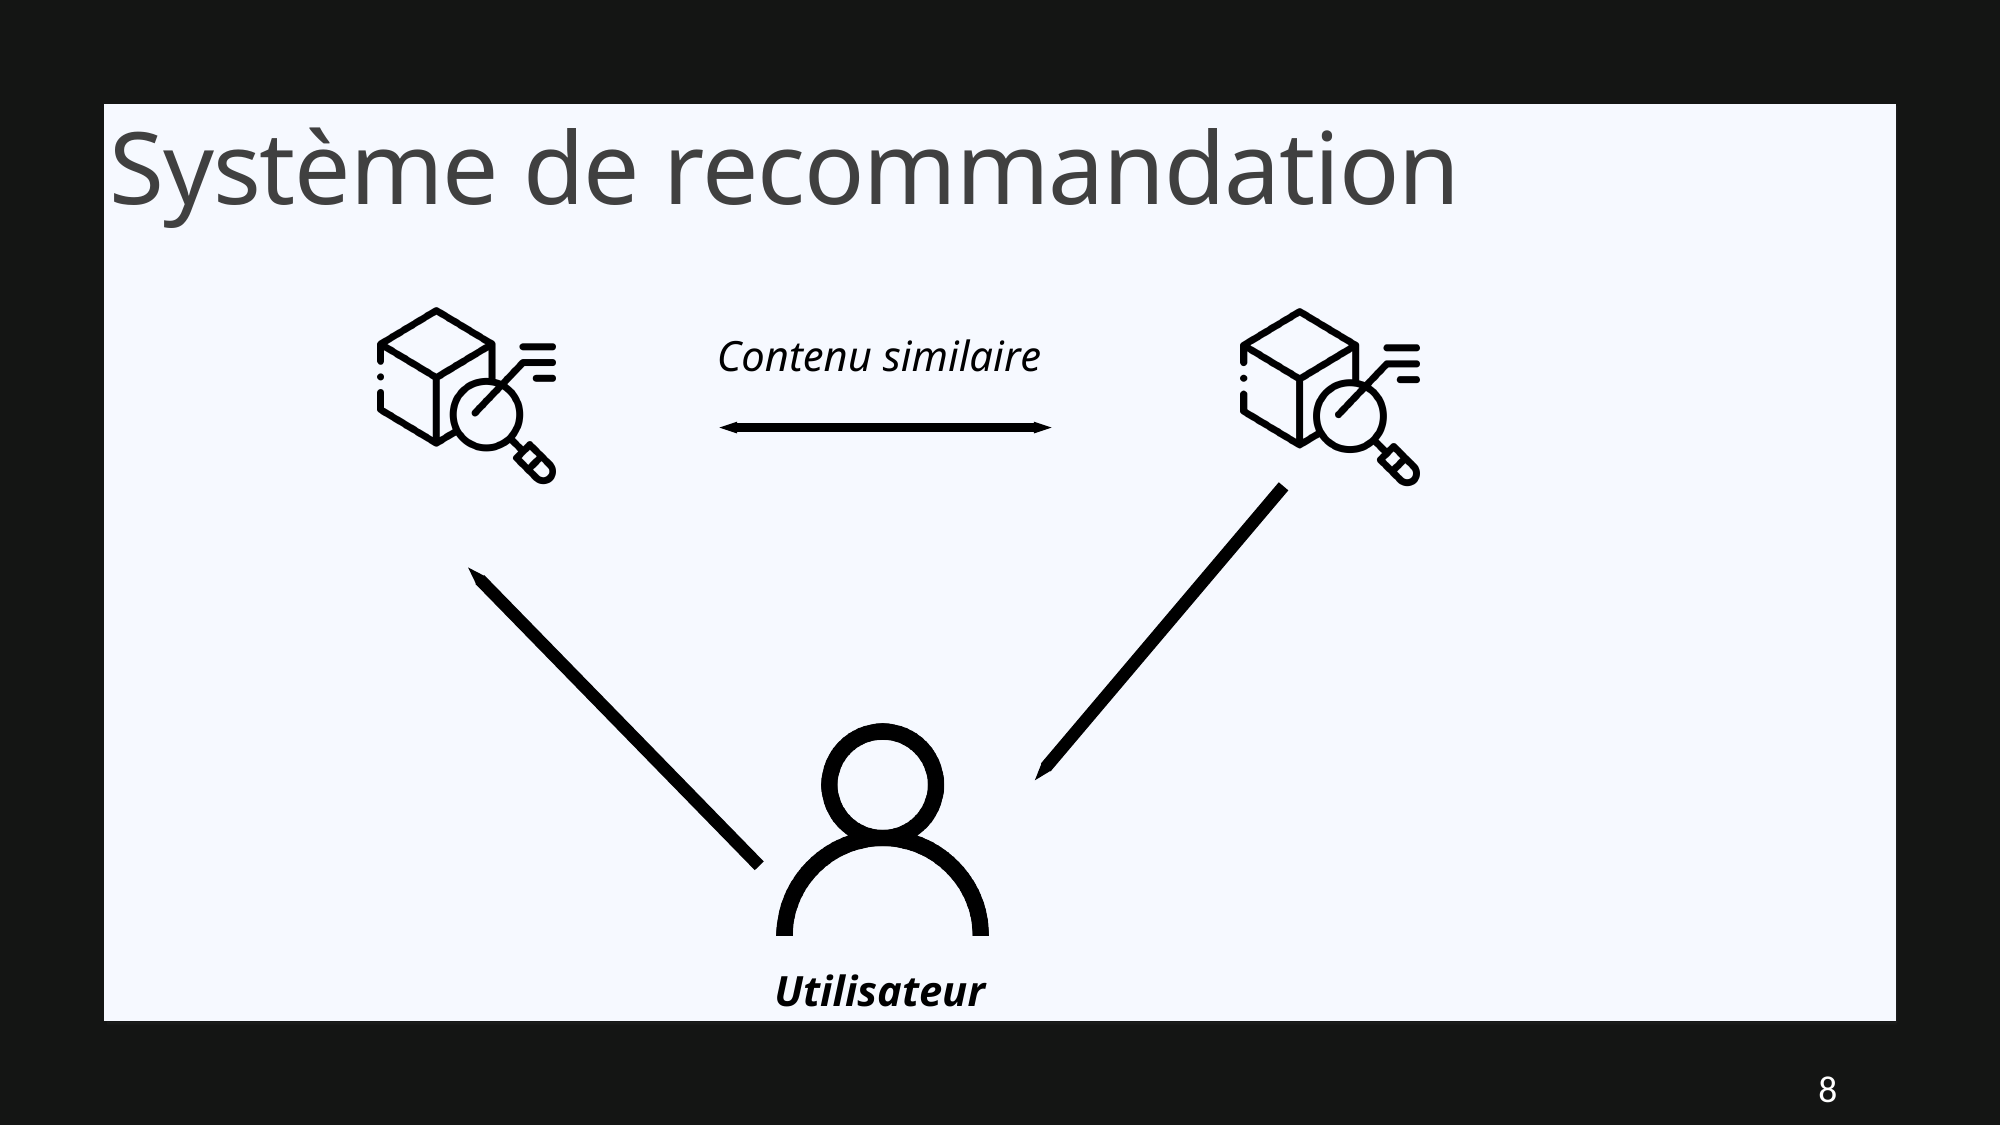

# Système de recommandation
Contenu similaire
Utilisateur